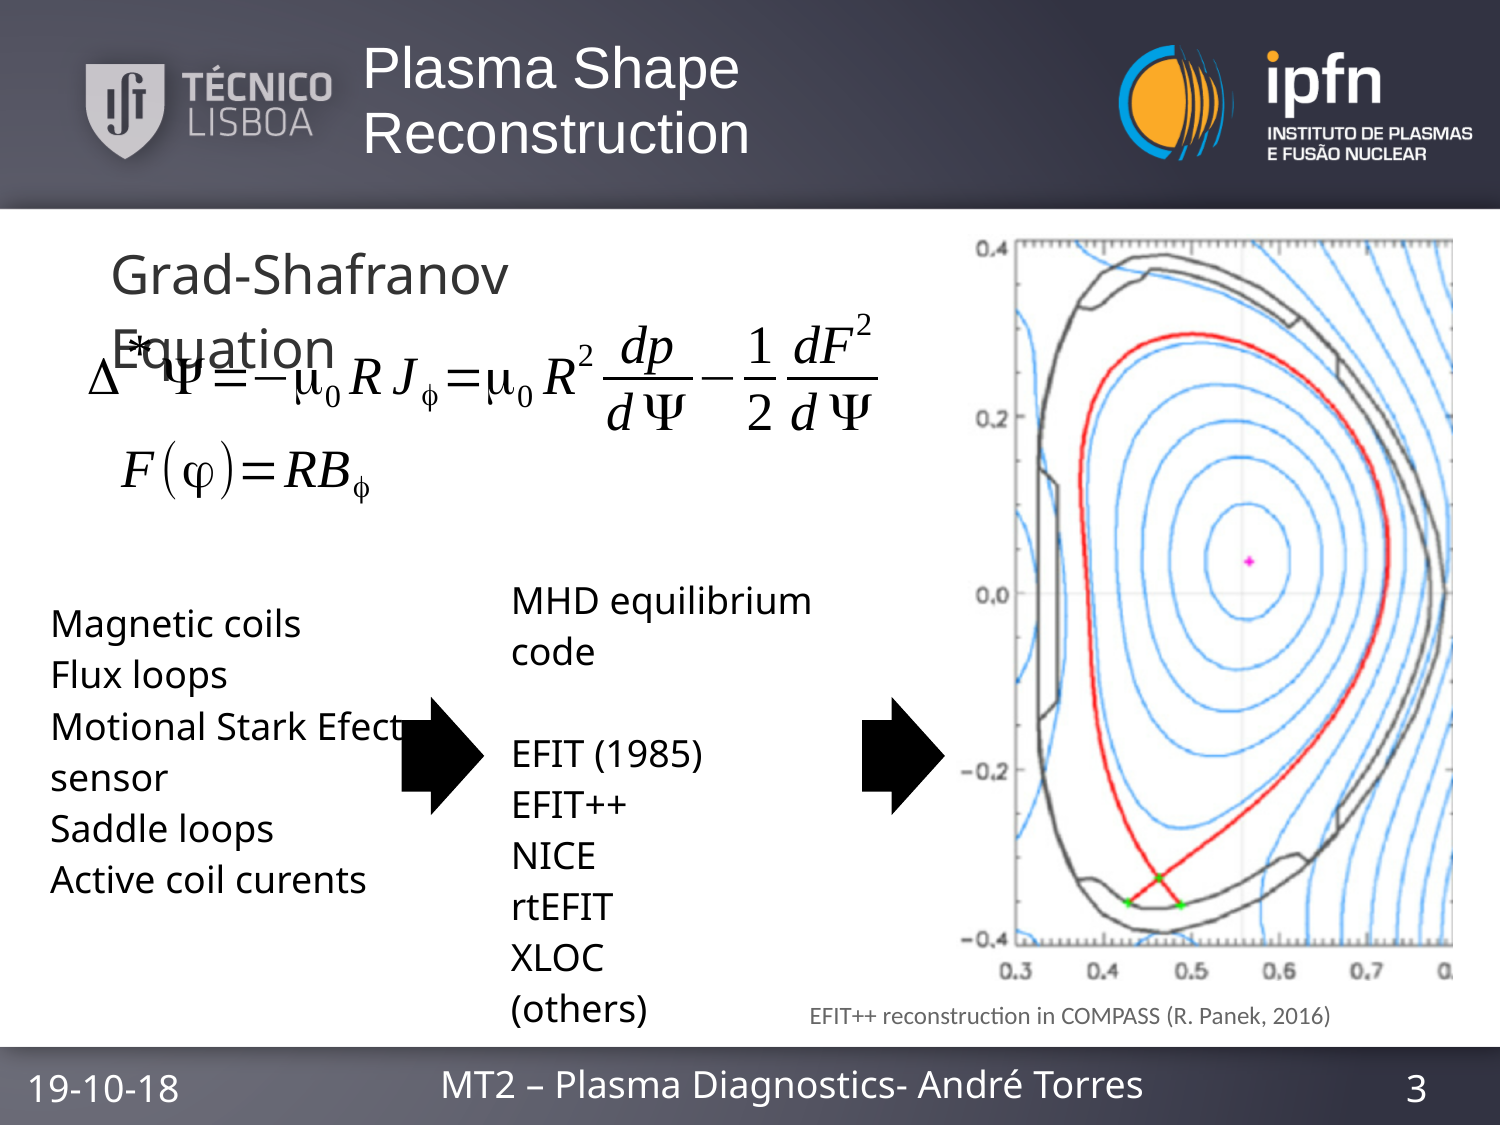

# Plasma Shape Reconstruction
Grad-Shafranov Equation
MHD equilibrium code
EFIT (1985)
EFIT++
NICE
rtEFIT
XLOC
(others)
Magnetic coils
Flux loops
Motional Stark Efect sensor
Saddle loops
Active coil curents
EFIT++ reconstruction in COMPASS (R. Panek, 2016)